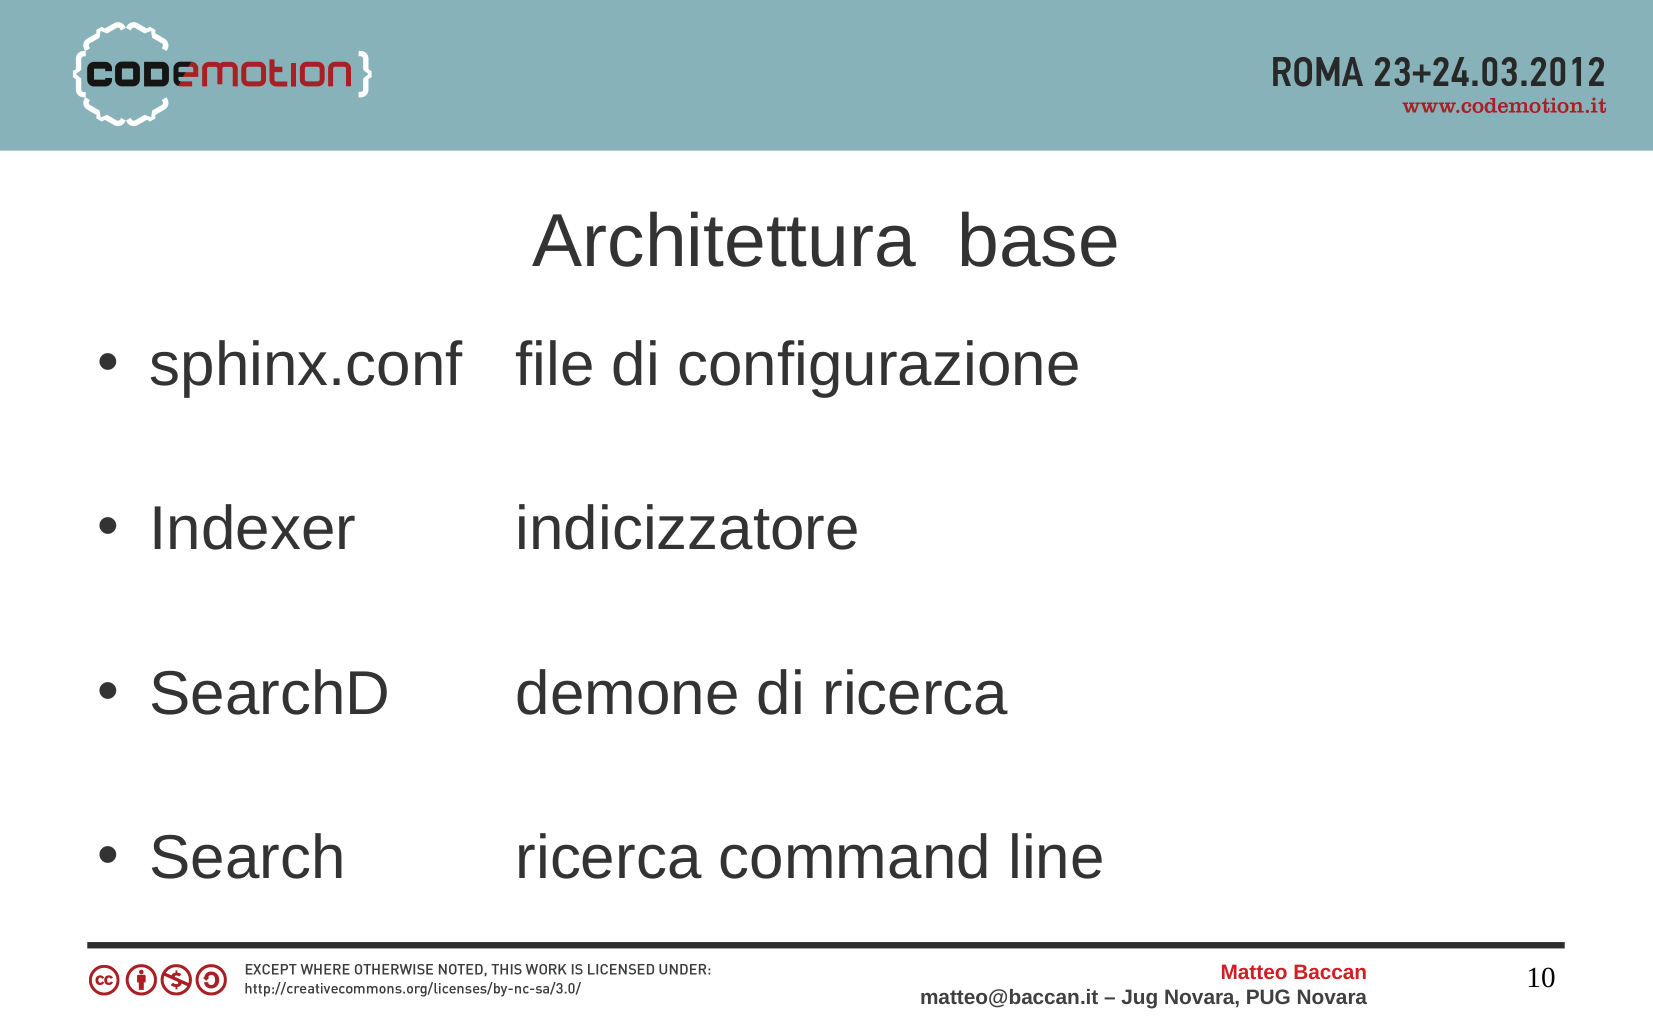

# Architettura base
sphinx.conf	file di configurazione
Indexer 	indicizzatore
SearchD 	demone di ricerca
Search 	ricerca command line
10